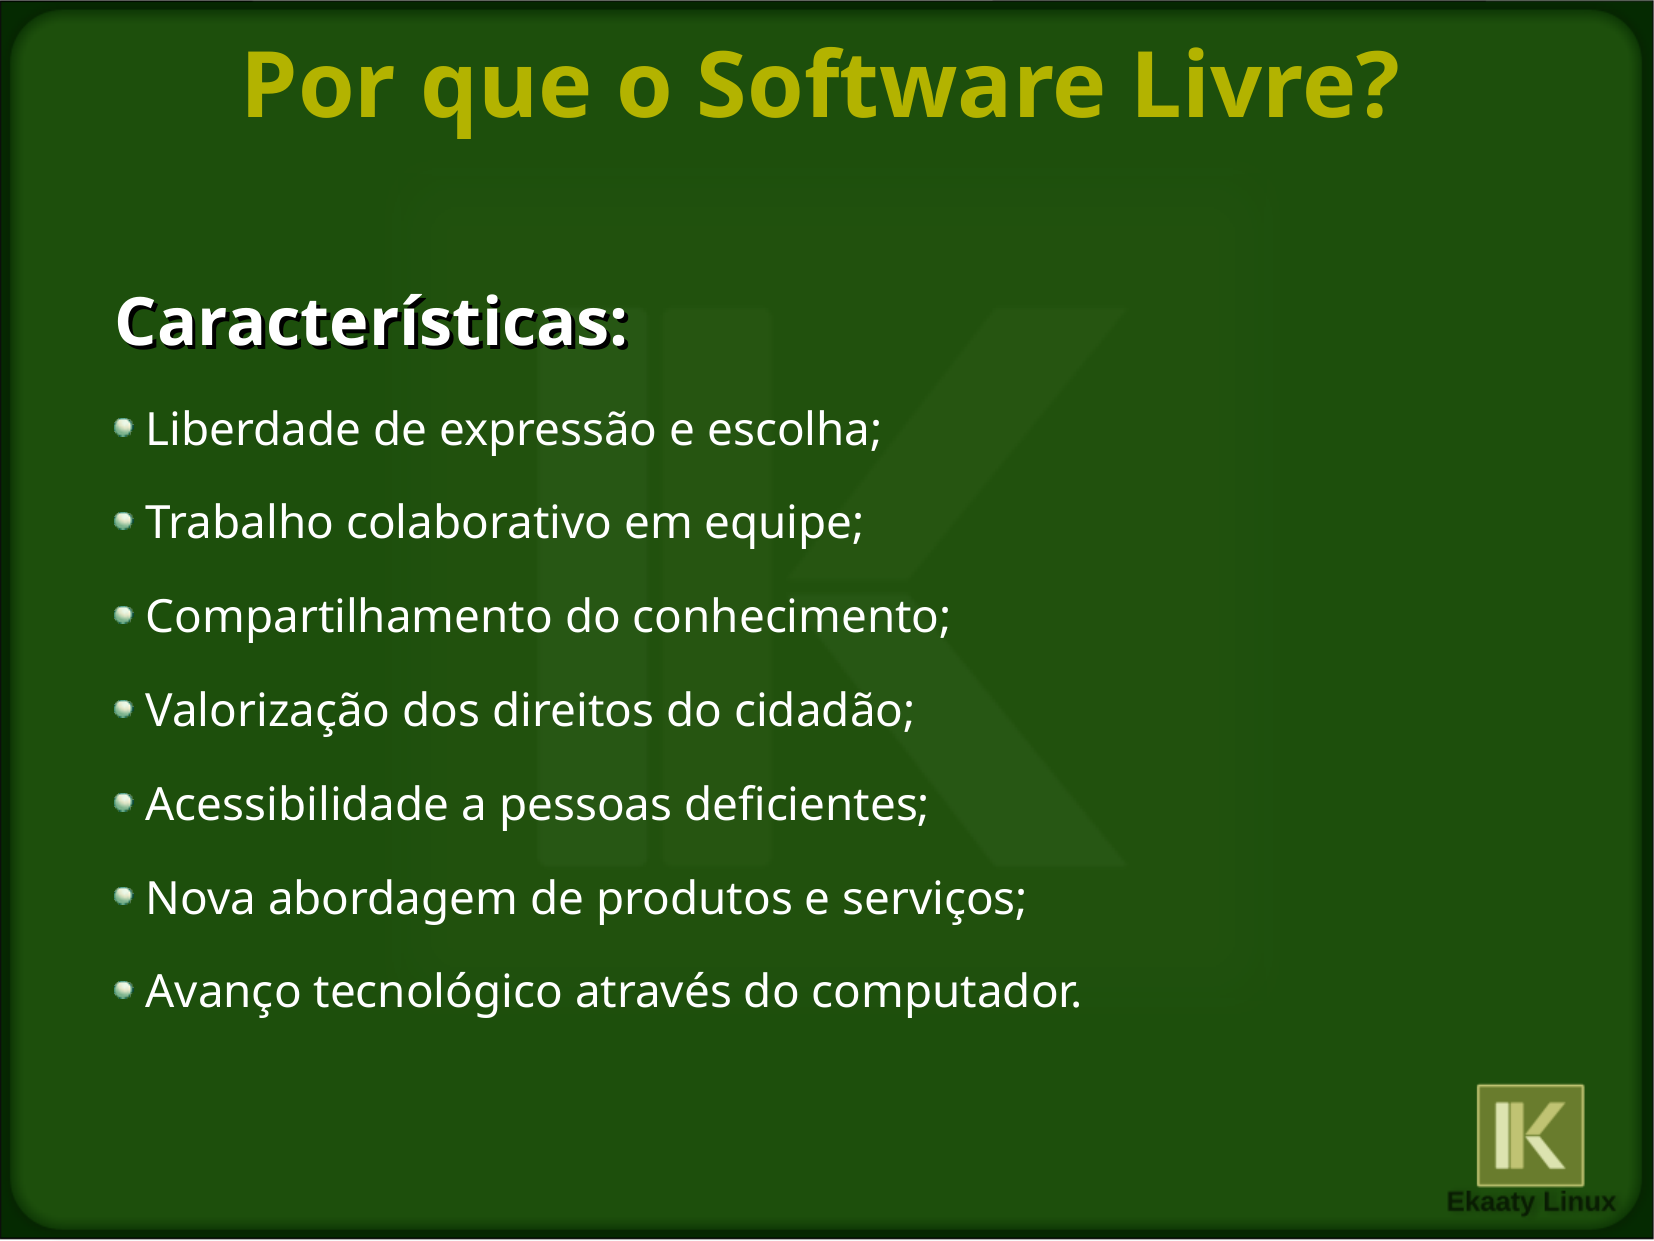

# Por que o Software Livre?
Características:
 Liberdade de expressão e escolha;
 Trabalho colaborativo em equipe;
 Compartilhamento do conhecimento;
 Valorização dos direitos do cidadão;
 Acessibilidade a pessoas deficientes;
 Nova abordagem de produtos e serviços;
 Avanço tecnológico através do computador.